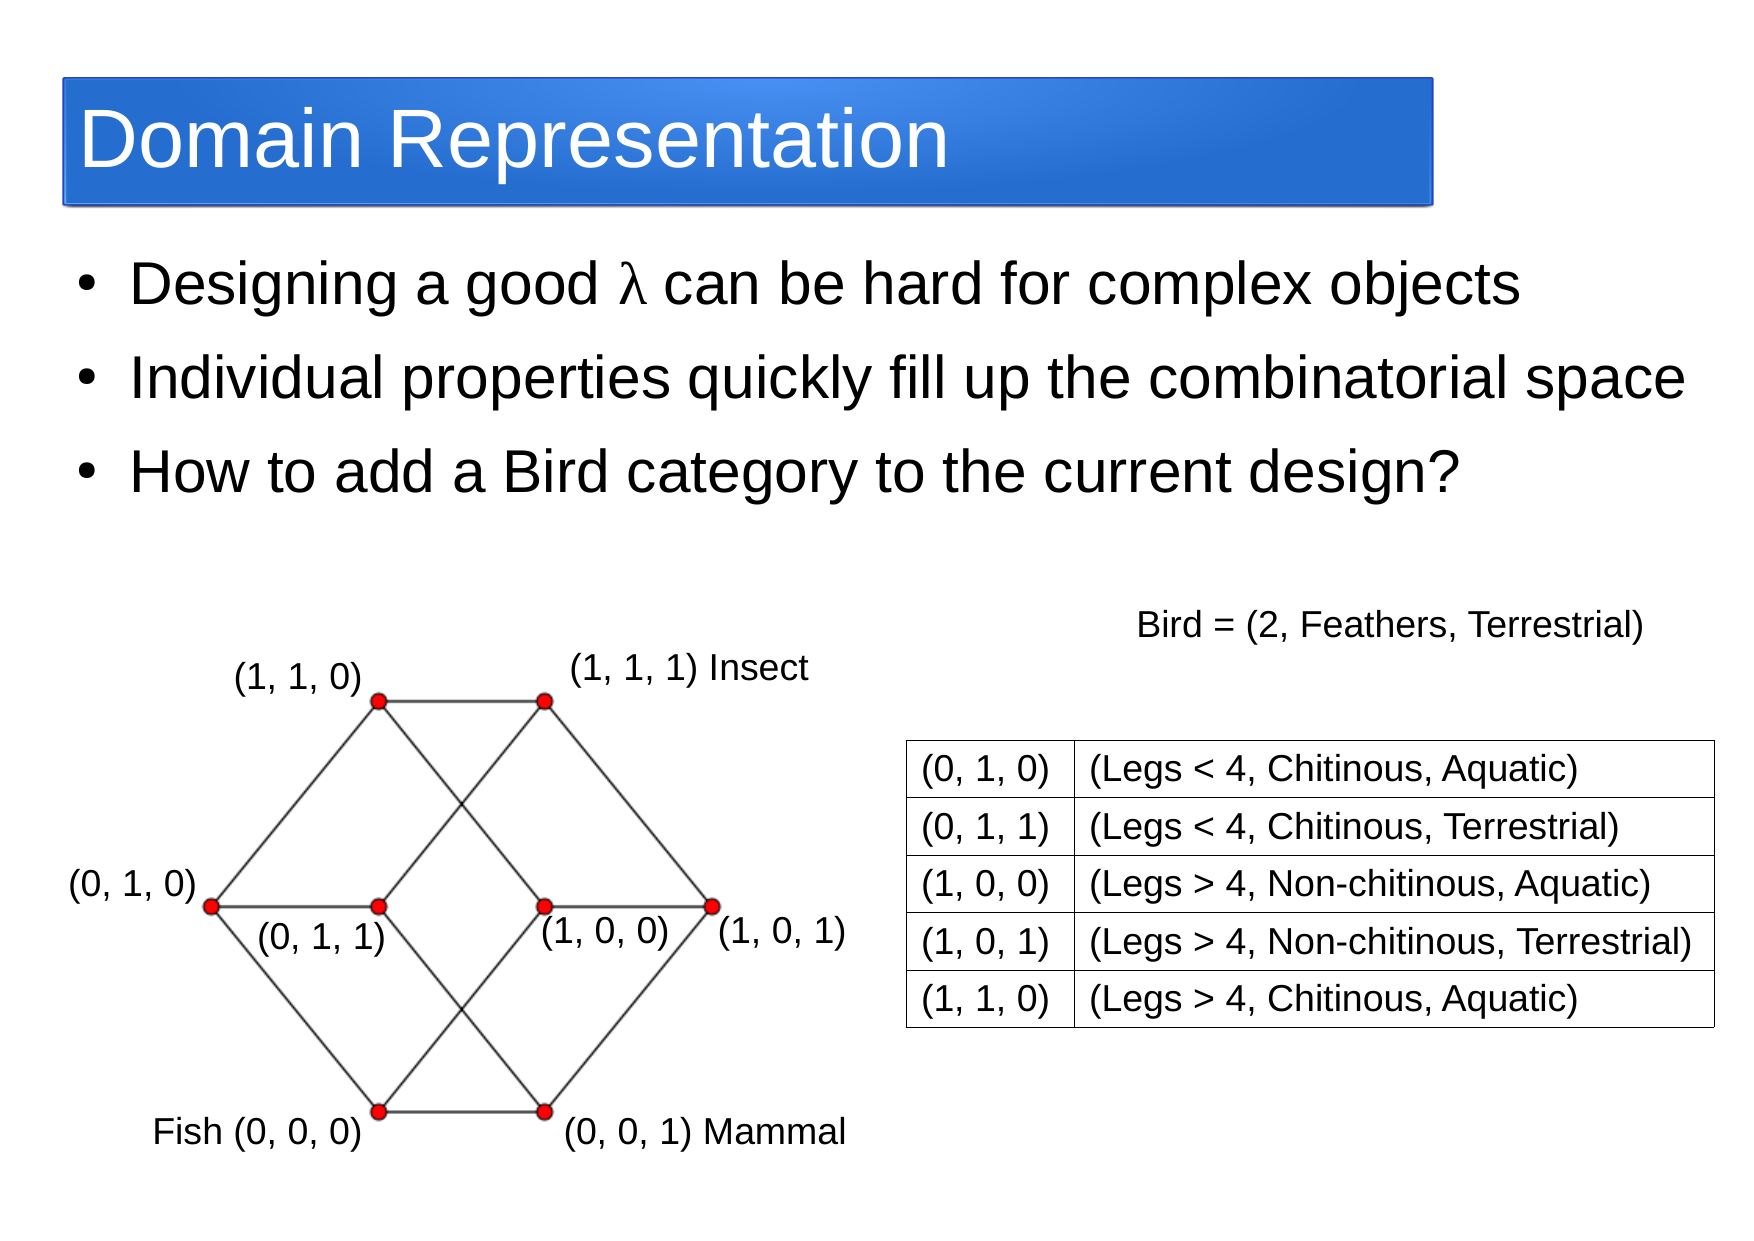

# Domain Representation
Designing a good λ can be hard for complex objects
Individual properties quickly fill up the combinatorial space
How to add a Bird category to the current design?
Bird = (2, Feathers, Terrestrial)
(1, 1, 1) Insect
Fish (0, 0, 0)
(0, 0, 1) Mammal
(1, 1, 0)
(0, 1, 0)
(1, 0, 0)
(1, 0, 1)
(0, 1, 1)
| (0, 1, 0) | (Legs < 4, Chitinous, Aquatic) |
| --- | --- |
| (0, 1, 1) | (Legs < 4, Chitinous, Terrestrial) |
| (1, 0, 0) | (Legs > 4, Non-chitinous, Aquatic) |
| (1, 0, 1) | (Legs > 4, Non-chitinous, Terrestrial) |
| (1, 1, 0) | (Legs > 4, Chitinous, Aquatic) |